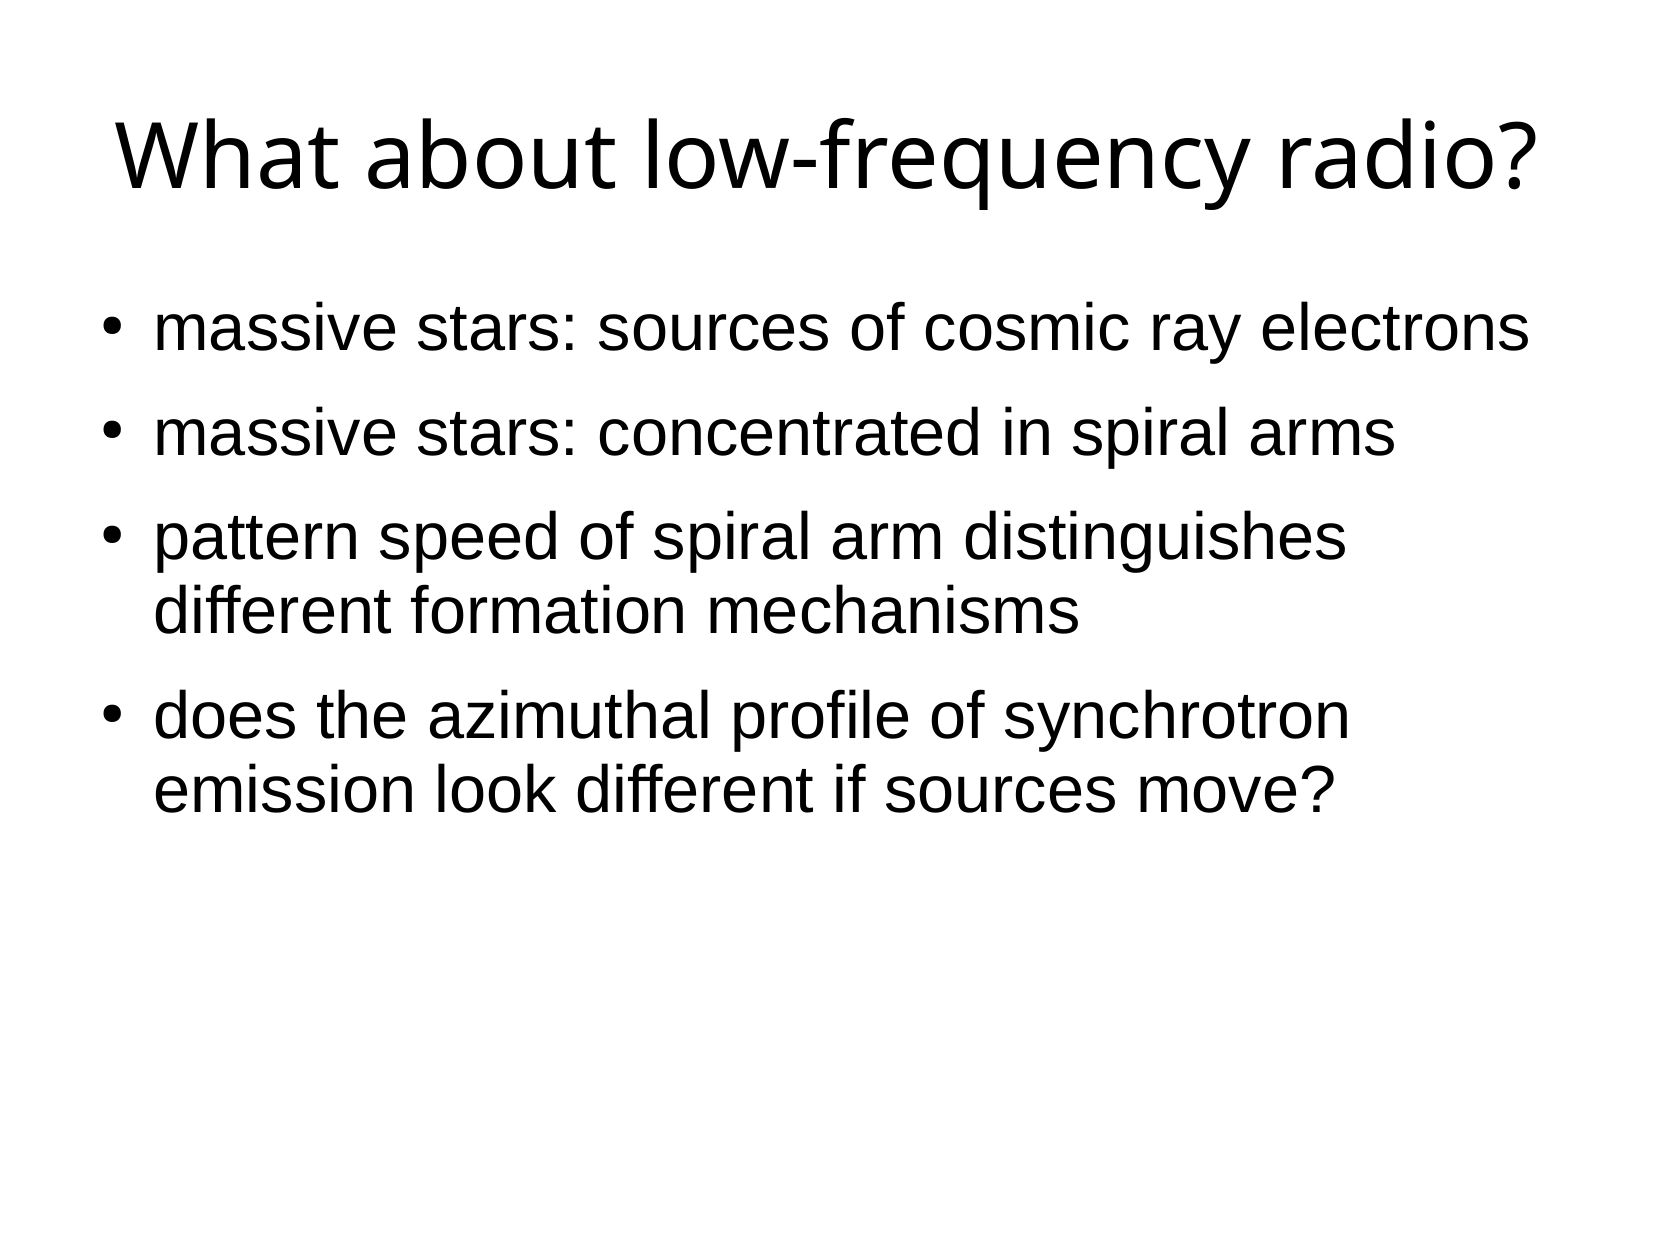

# What about low-frequency radio?
massive stars: sources of cosmic ray electrons
massive stars: concentrated in spiral arms
pattern speed of spiral arm distinguishes different formation mechanisms
does the azimuthal profile of synchrotron emission look different if sources move?